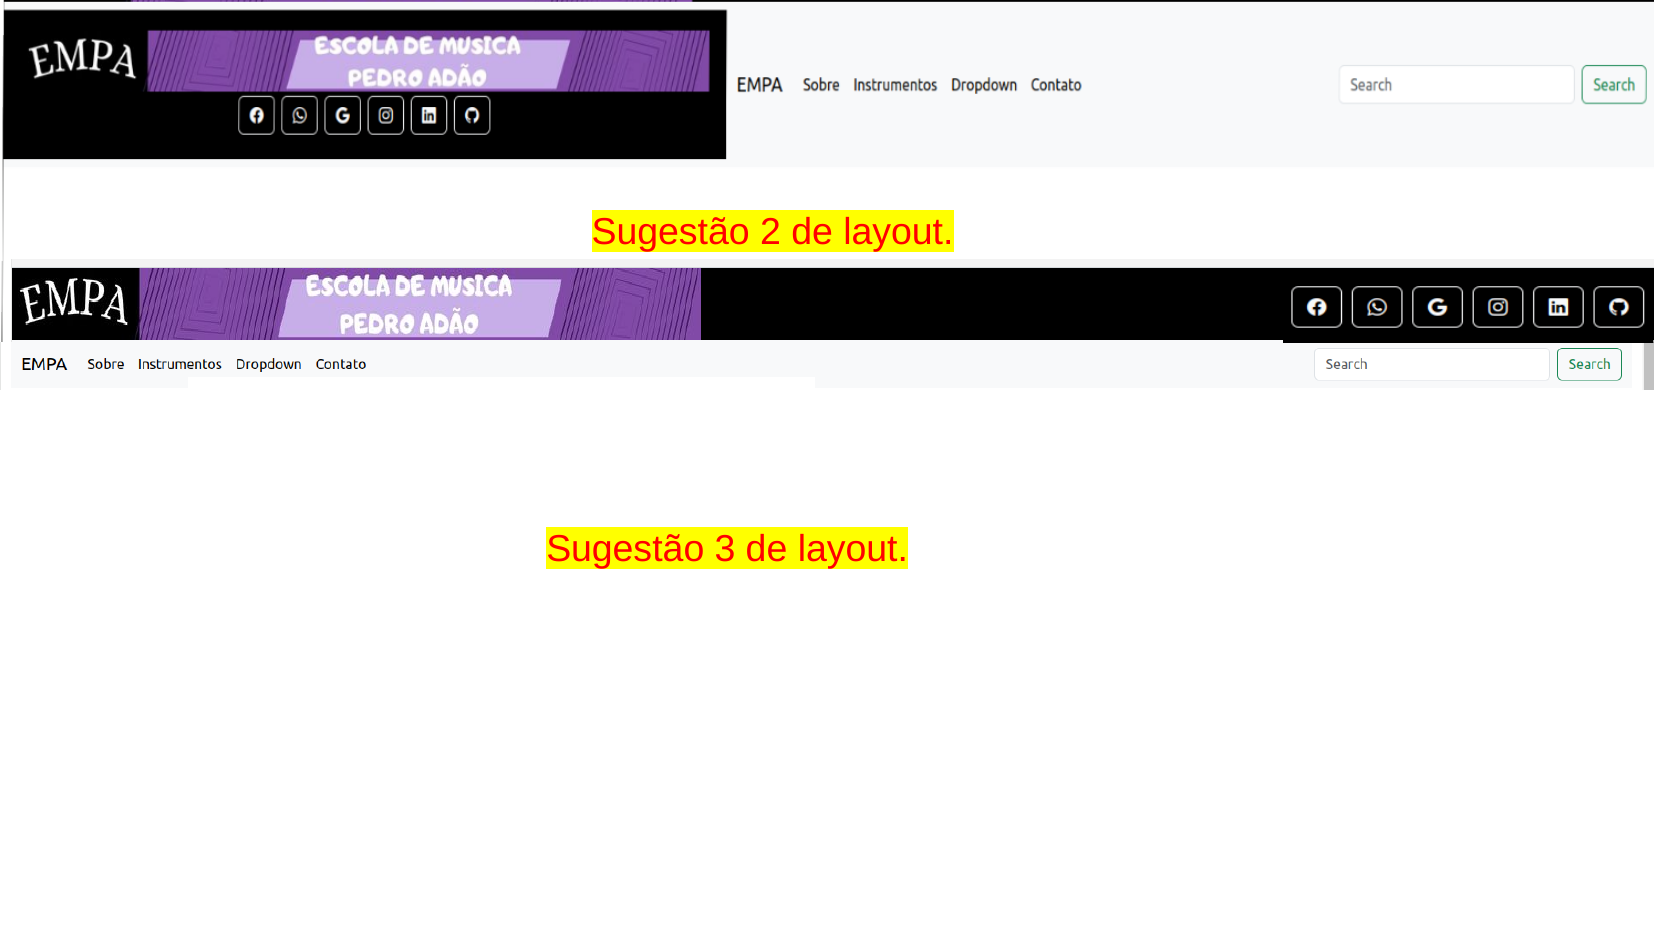

Sugestão 2 de layout.
Sugestão 3 de layout.